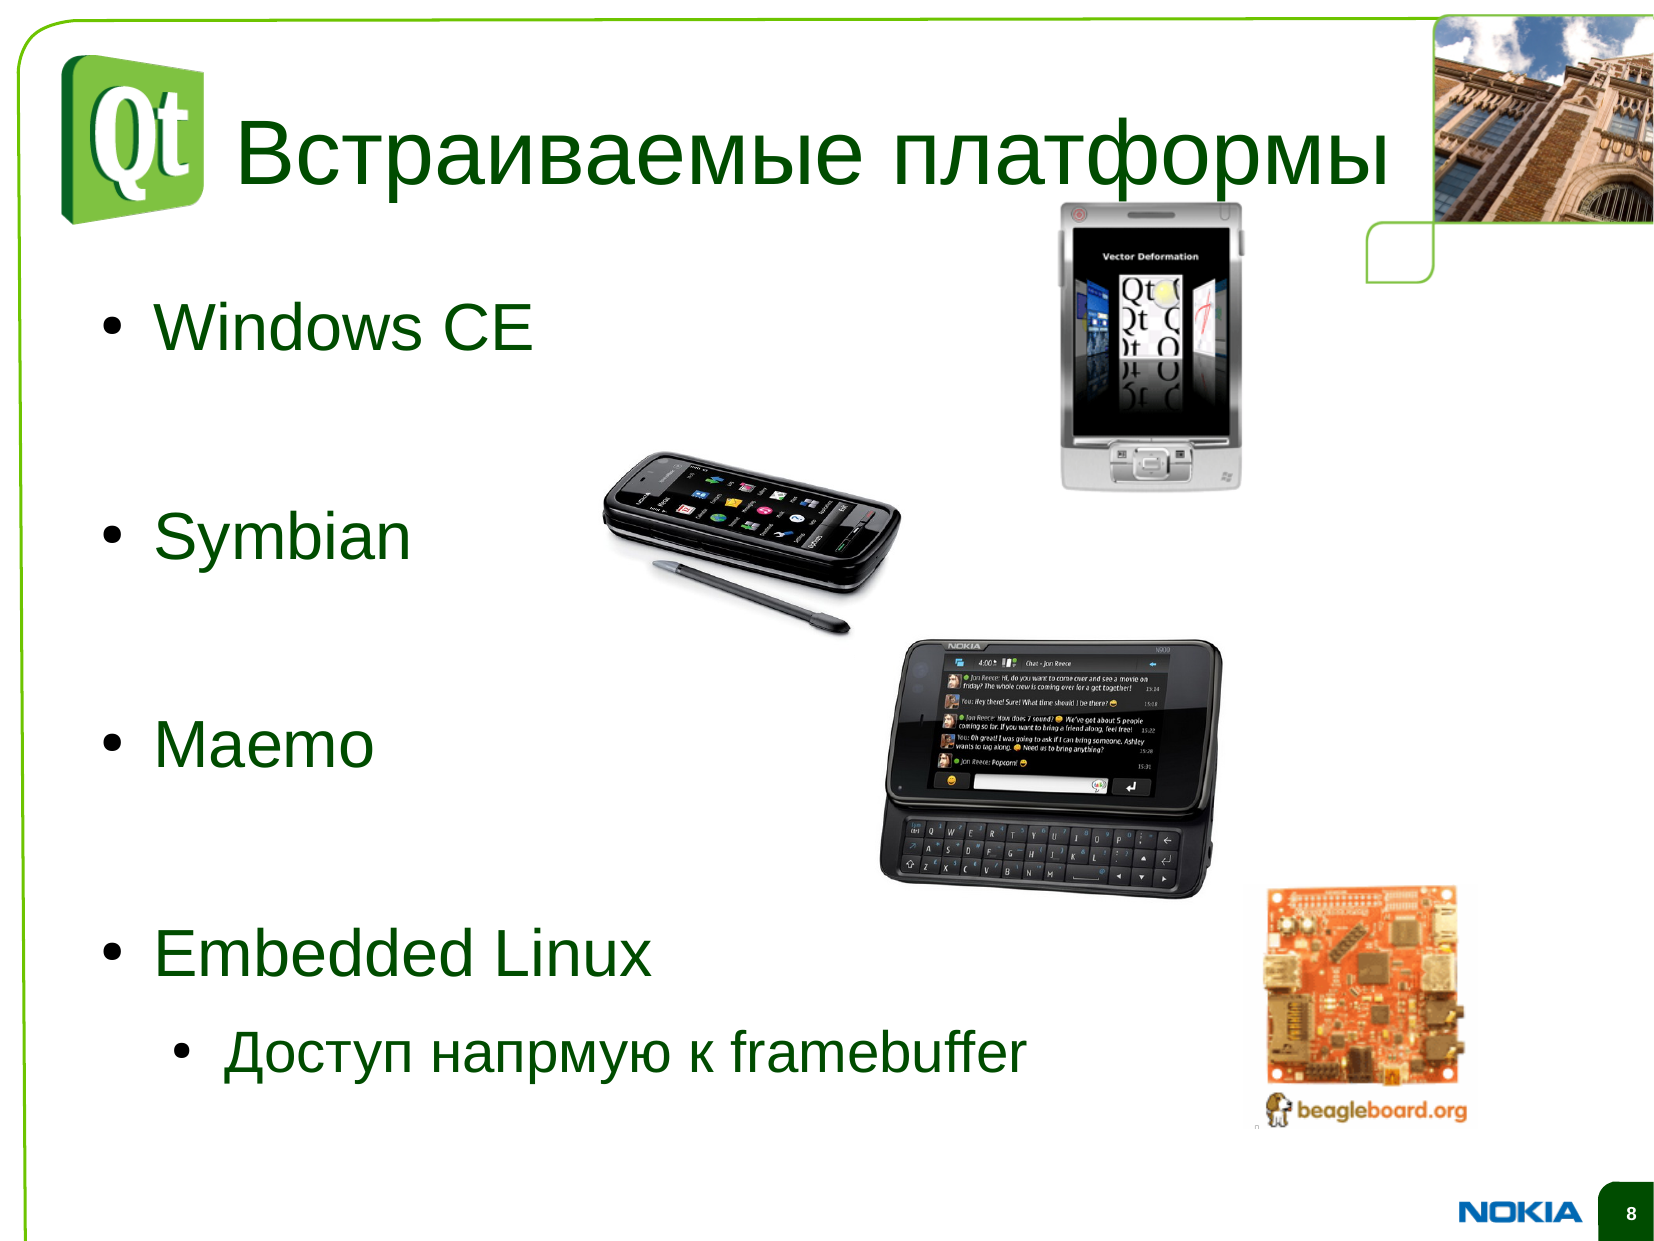

# Встраиваемые платформы
Windows CE
Symbian
Maemo
Embedded Linux
Доступ напрмую к framebuffer